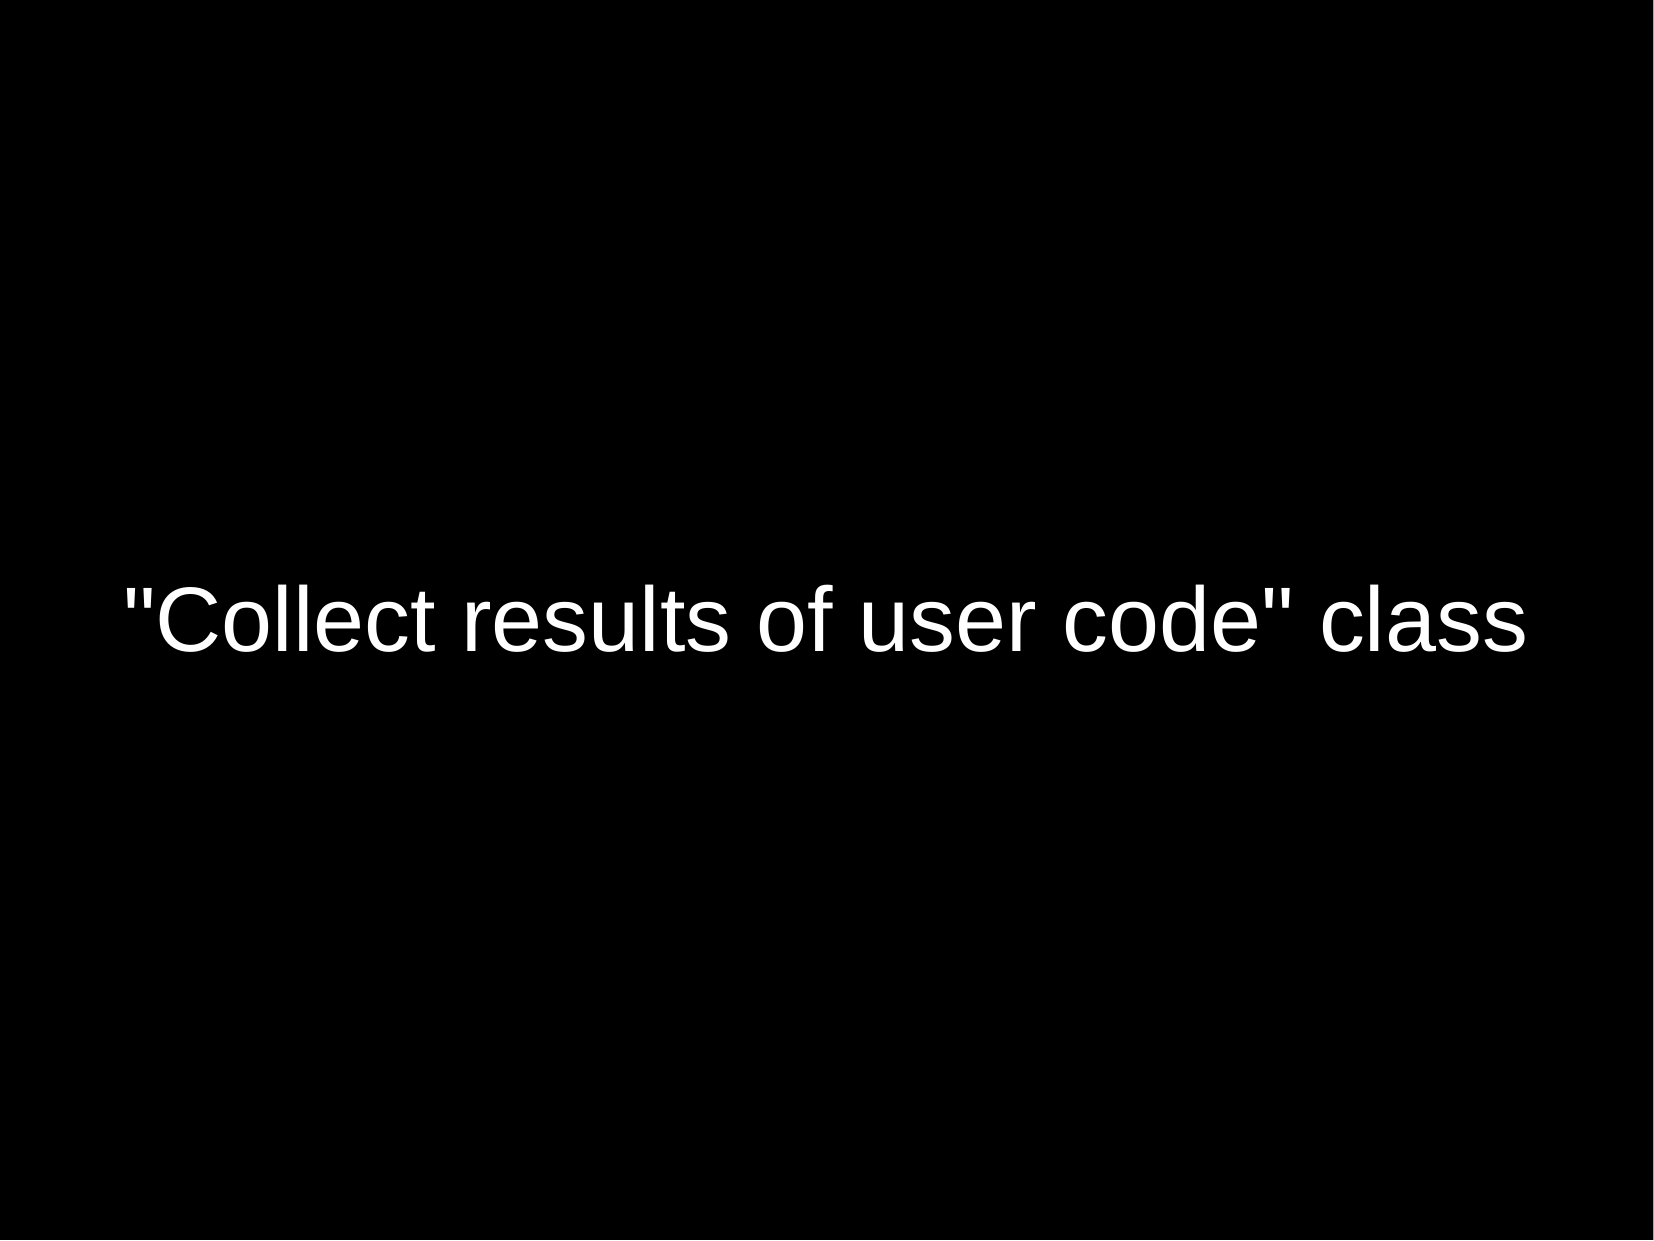

# "Collect results of user code" class